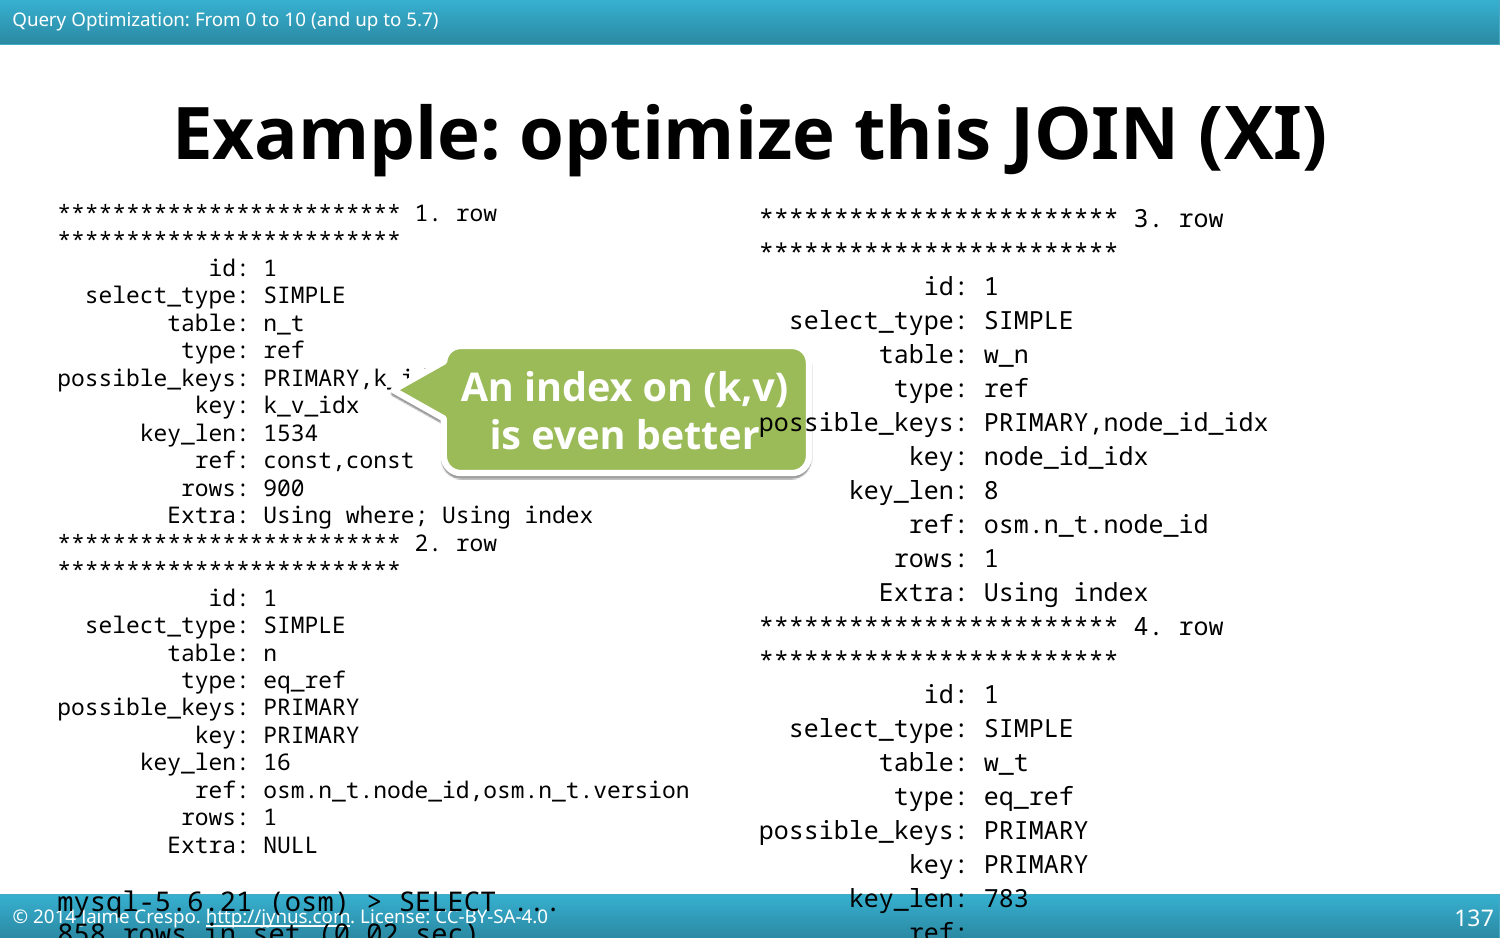

# Example: optimize this JOIN (XI)
************************ 3. row ************************
 id: 1
 select_type: SIMPLE
 table: w_n
 type: ref
possible_keys: PRIMARY,node_id_idx
 key: node_id_idx
 key_len: 8
 ref: osm.n_t.node_id
 rows: 1
 Extra: Using index
************************ 4. row ************************
 id: 1
 select_type: SIMPLE
 table: w_t
 type: eq_ref
possible_keys: PRIMARY
 key: PRIMARY
 key_len: 783
 ref: osm.w_n.way_id,osm.w_n.version,const
 rows: 1
 Extra: Using where; Using index
4 rows in set (0.00 sec)
************************* 1. row *************************
 id: 1
 select_type: SIMPLE
 table: n_t
 type: ref
possible_keys: PRIMARY,k_idx,k_v_idx
 key: k_v_idx
 key_len: 1534
 ref: const,const
 rows: 900
 Extra: Using where; Using index
************************* 2. row *************************
 id: 1
 select_type: SIMPLE
 table: n
 type: eq_ref
possible_keys: PRIMARY
 key: PRIMARY
 key_len: 16
 ref: osm.n_t.node_id,osm.n_t.version
 rows: 1
 Extra: NULL
mysql-5.6.21 (osm) > SELECT ...
858 rows in set (0.02 sec)
An index on (k,v) is even better